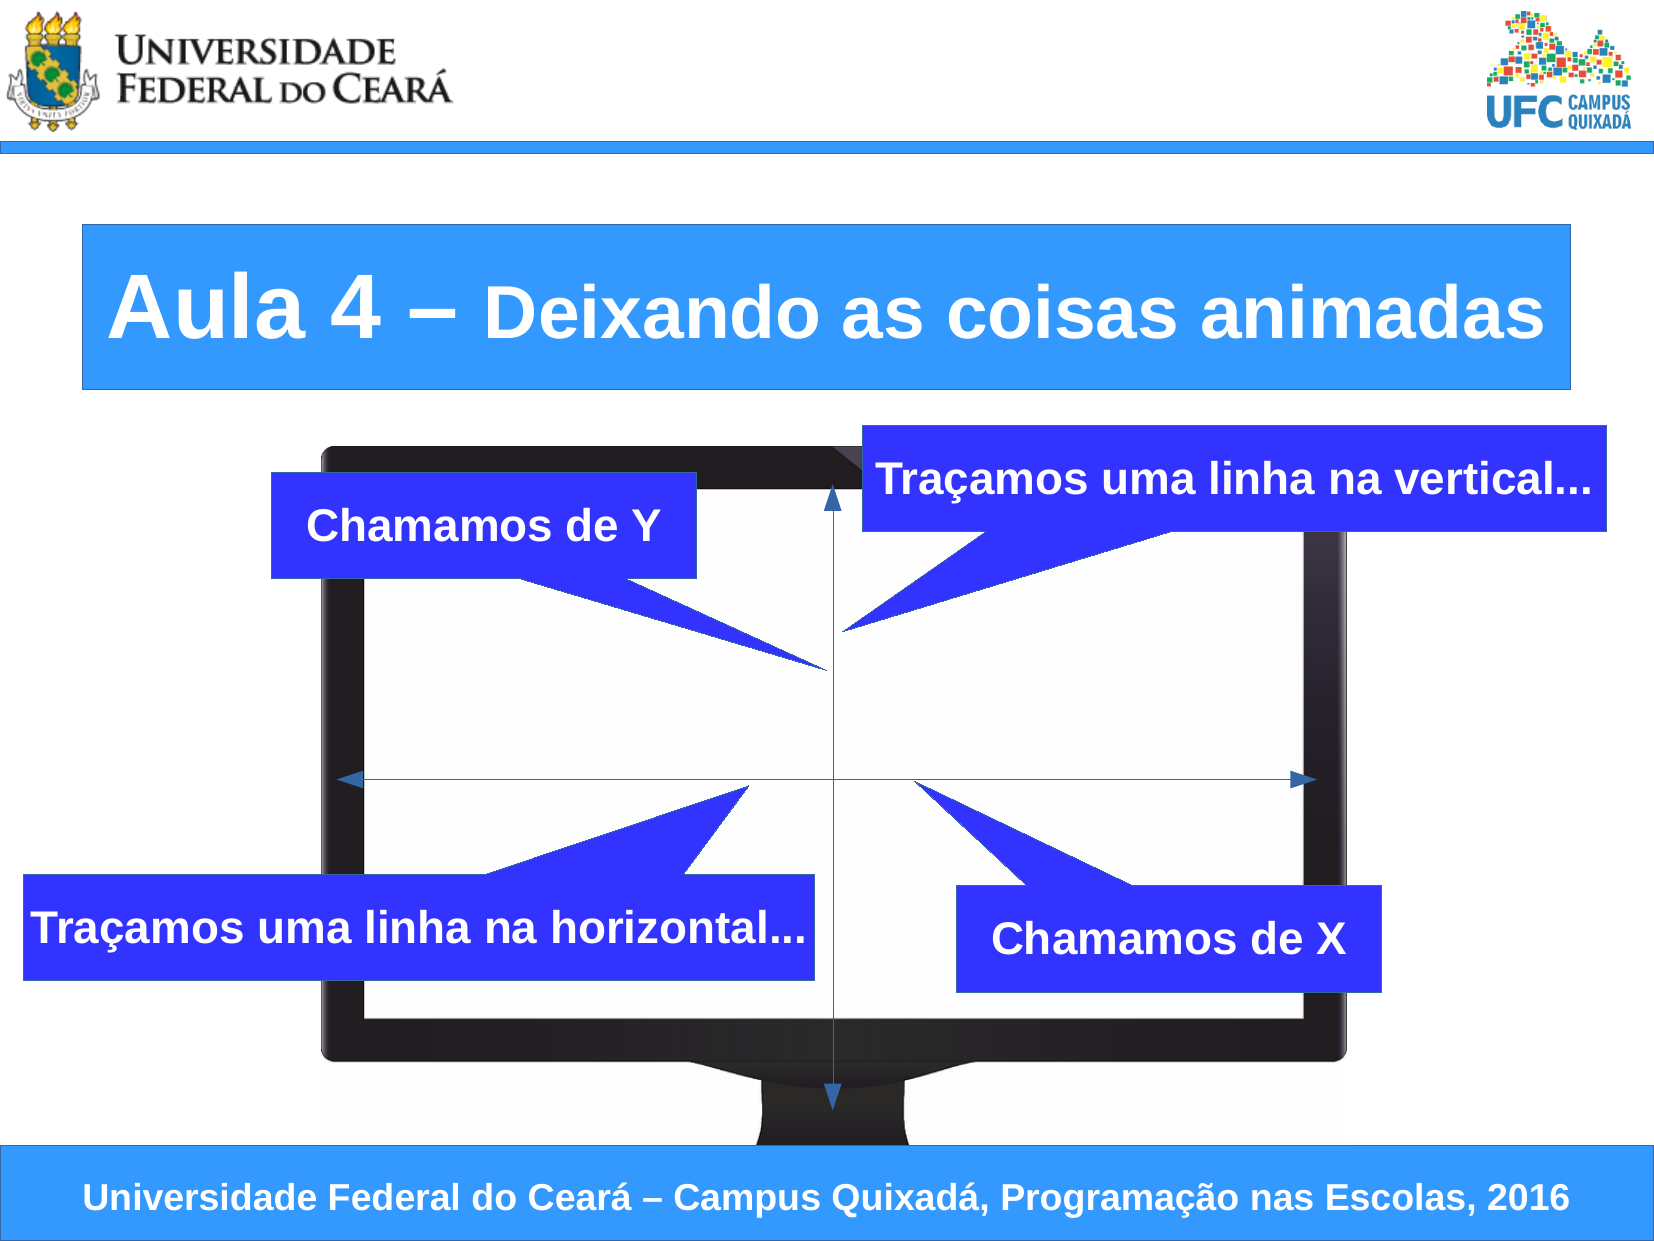

Aula 4 – Deixando as coisas animadas
Traçamos uma linha na vertical...
Chamamos de Y
Traçamos uma linha na horizontal...
Chamamos de X
Universidade Federal do Ceará – Campus Quixadá, Programação nas Escolas, 2016